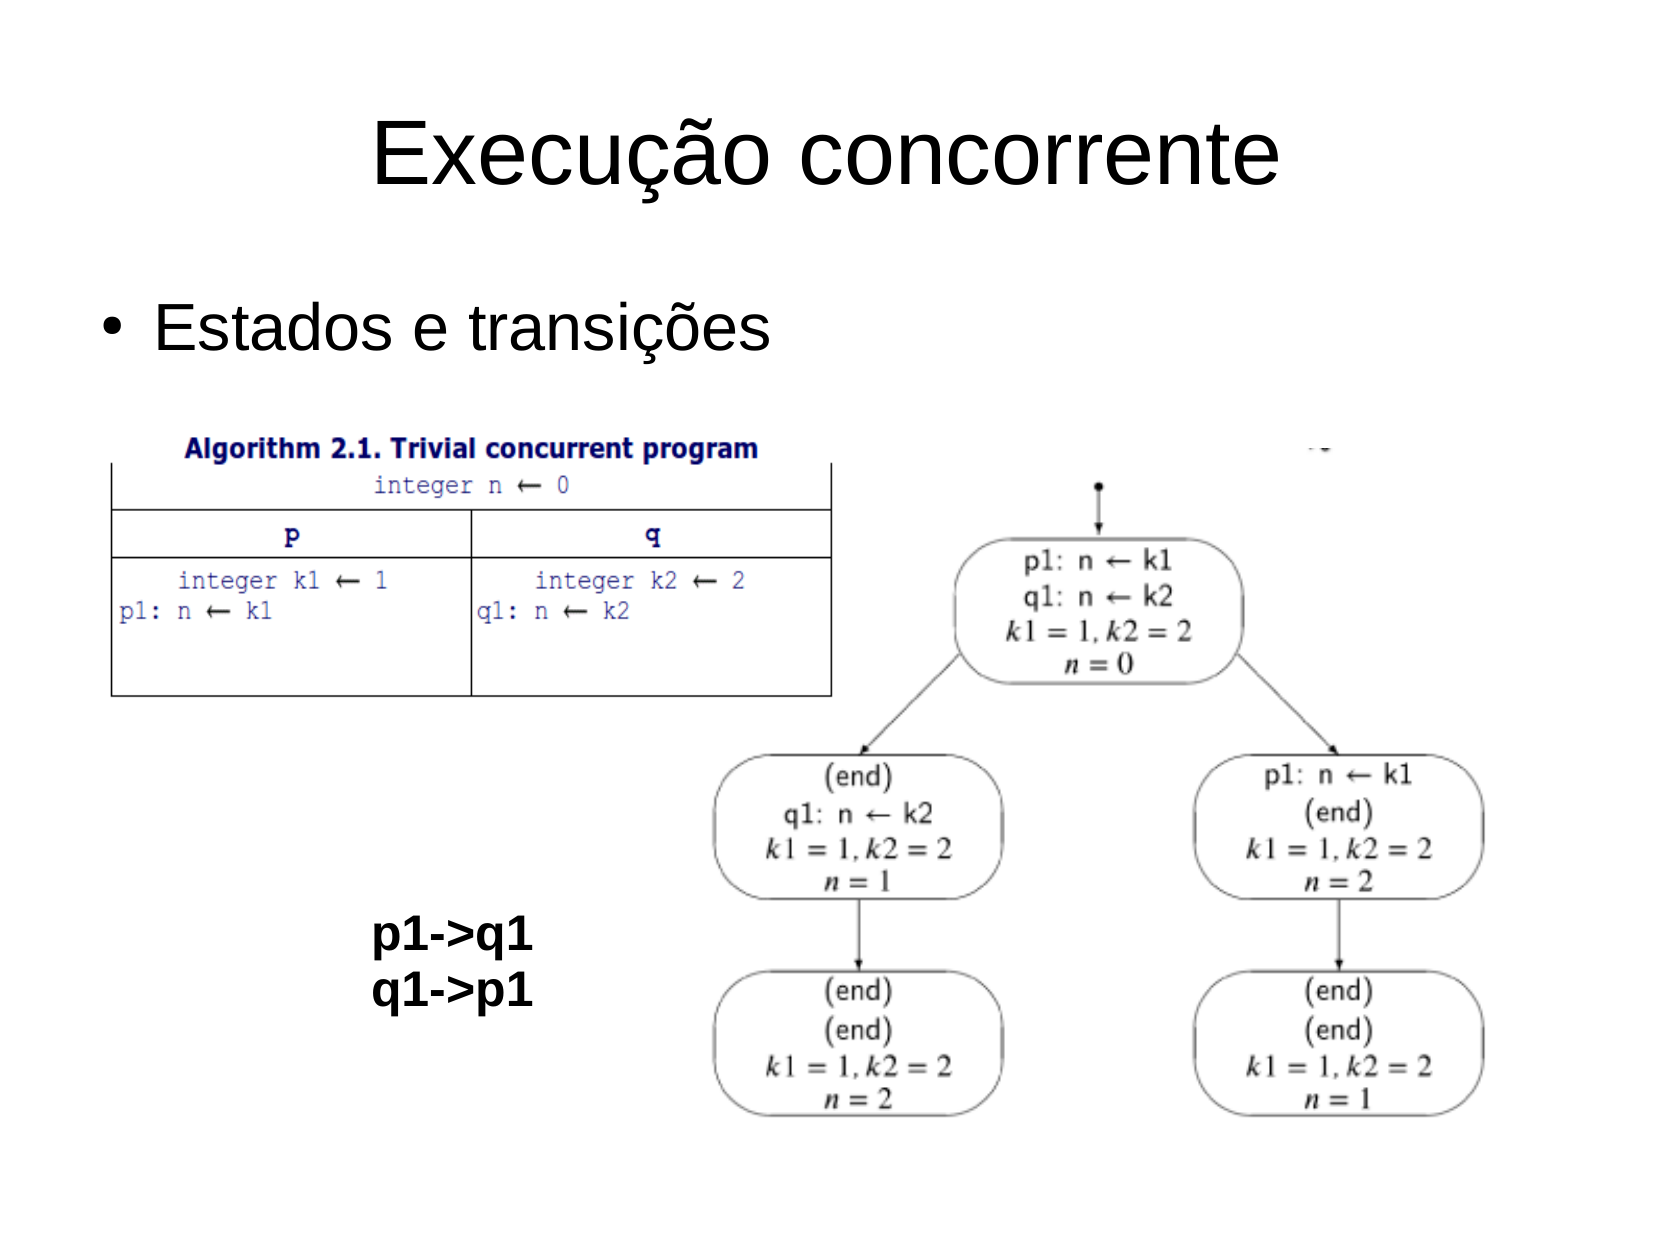

# Execução concorrente
Estados e transições
p1->q1
q1->p1